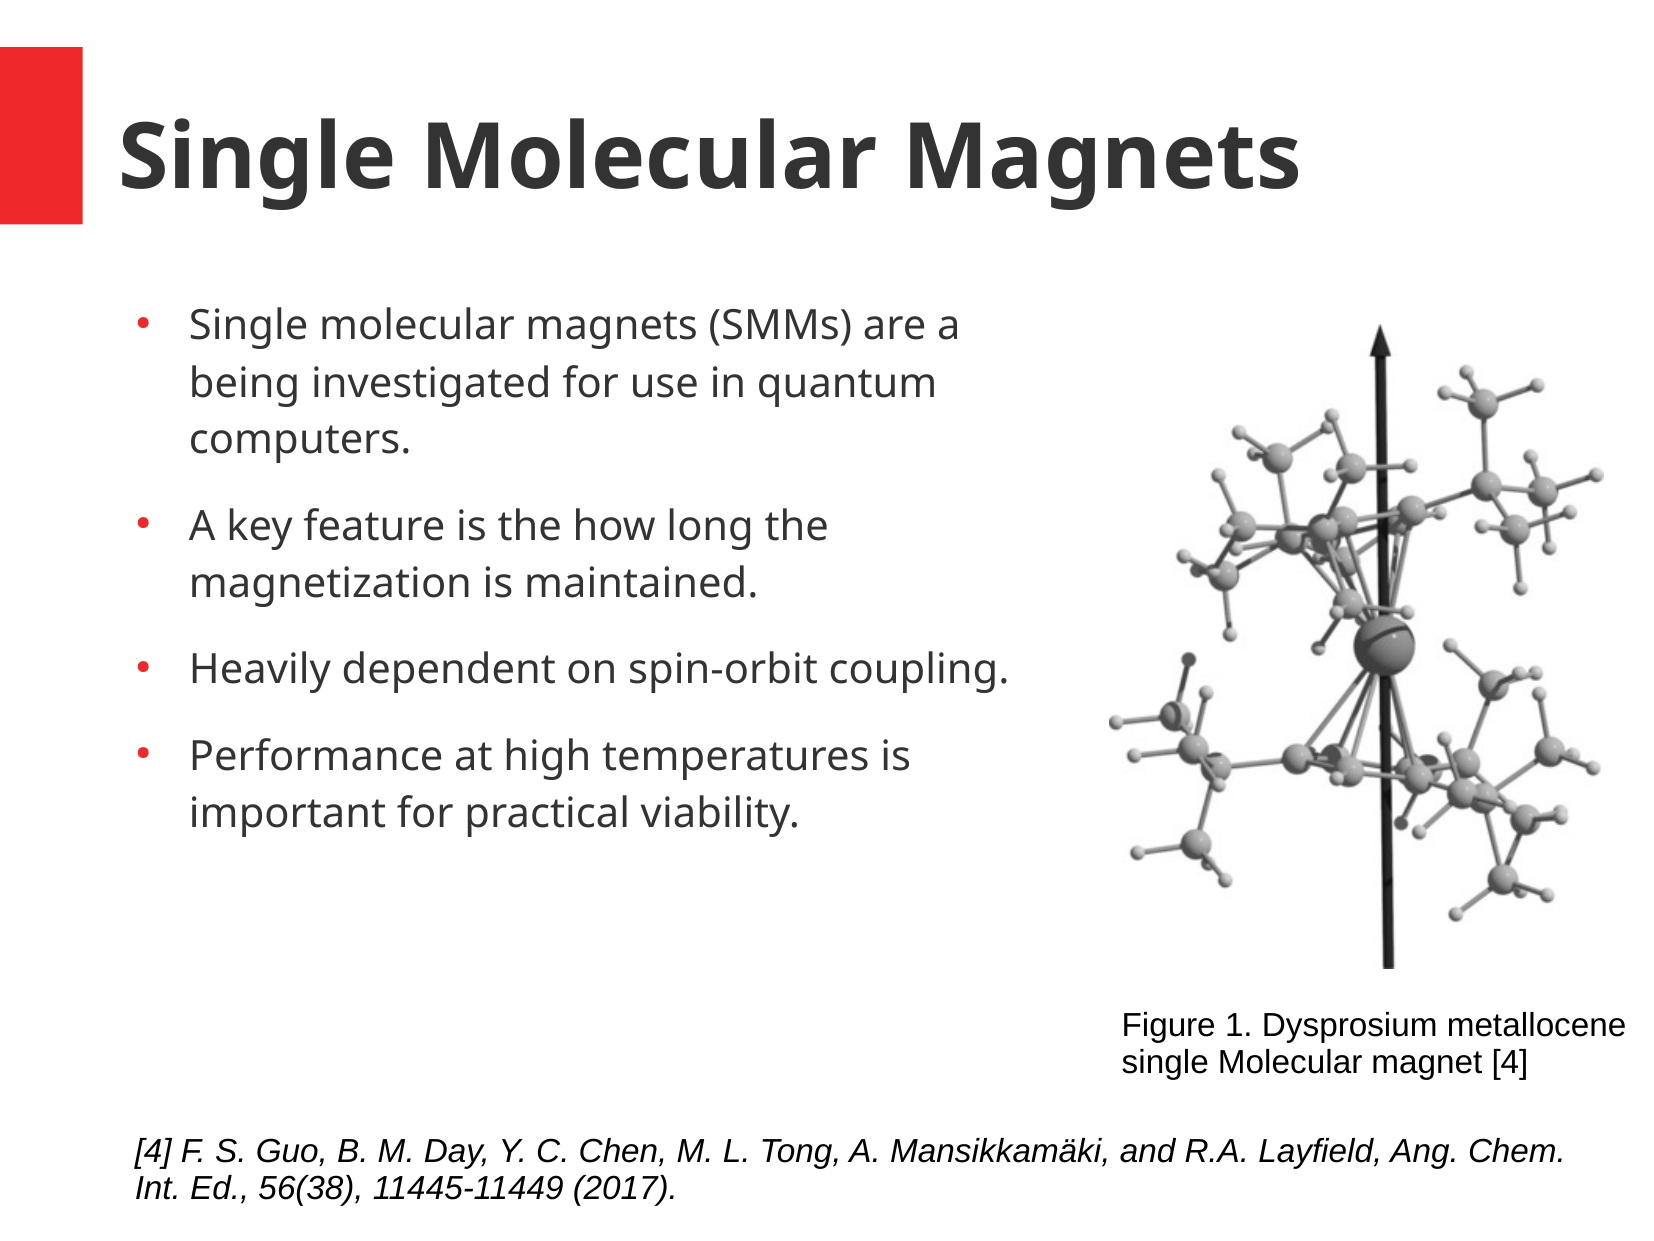

# Single Molecular Magnets
Single molecular magnets (SMMs) are a being investigated for use in quantum computers.
A key feature is the how long the magnetization is maintained.
Heavily dependent on spin-orbit coupling.
Performance at high temperatures is important for practical viability.
Figure 1. Dysprosium metallocene single Molecular magnet [4]
[4] F. S. Guo, B. M. Day, Y. C. Chen, M. L. Tong, A. Mansikkamäki, and R.A. Layfield, Ang. Chem. Int. Ed., 56(38), 11445-11449 (2017).